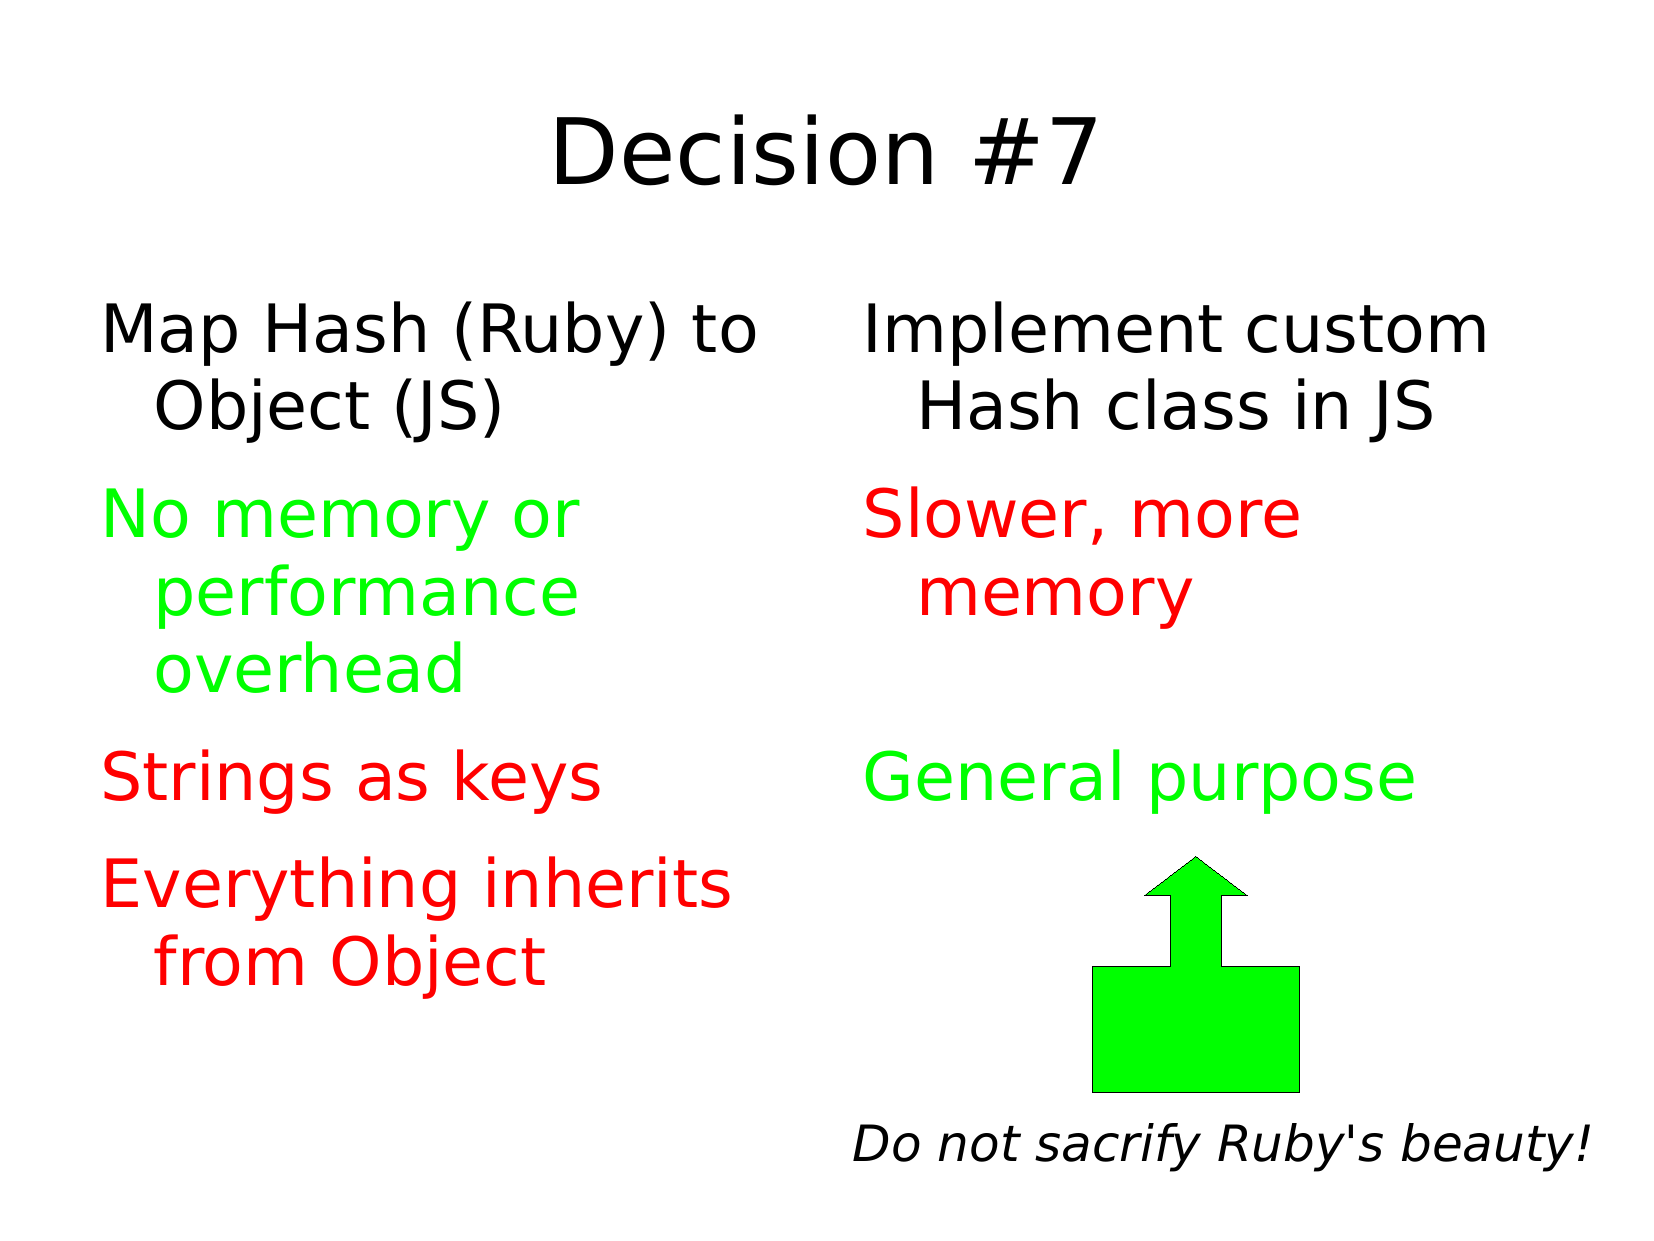

# Decision #7
Map Hash (Ruby) to Object (JS)
No memory or performance overhead
Strings as keys
Everything inherits from Object
Implement custom Hash class in JS
Slower, more memory
General purpose
Do not sacrify Ruby's beauty!